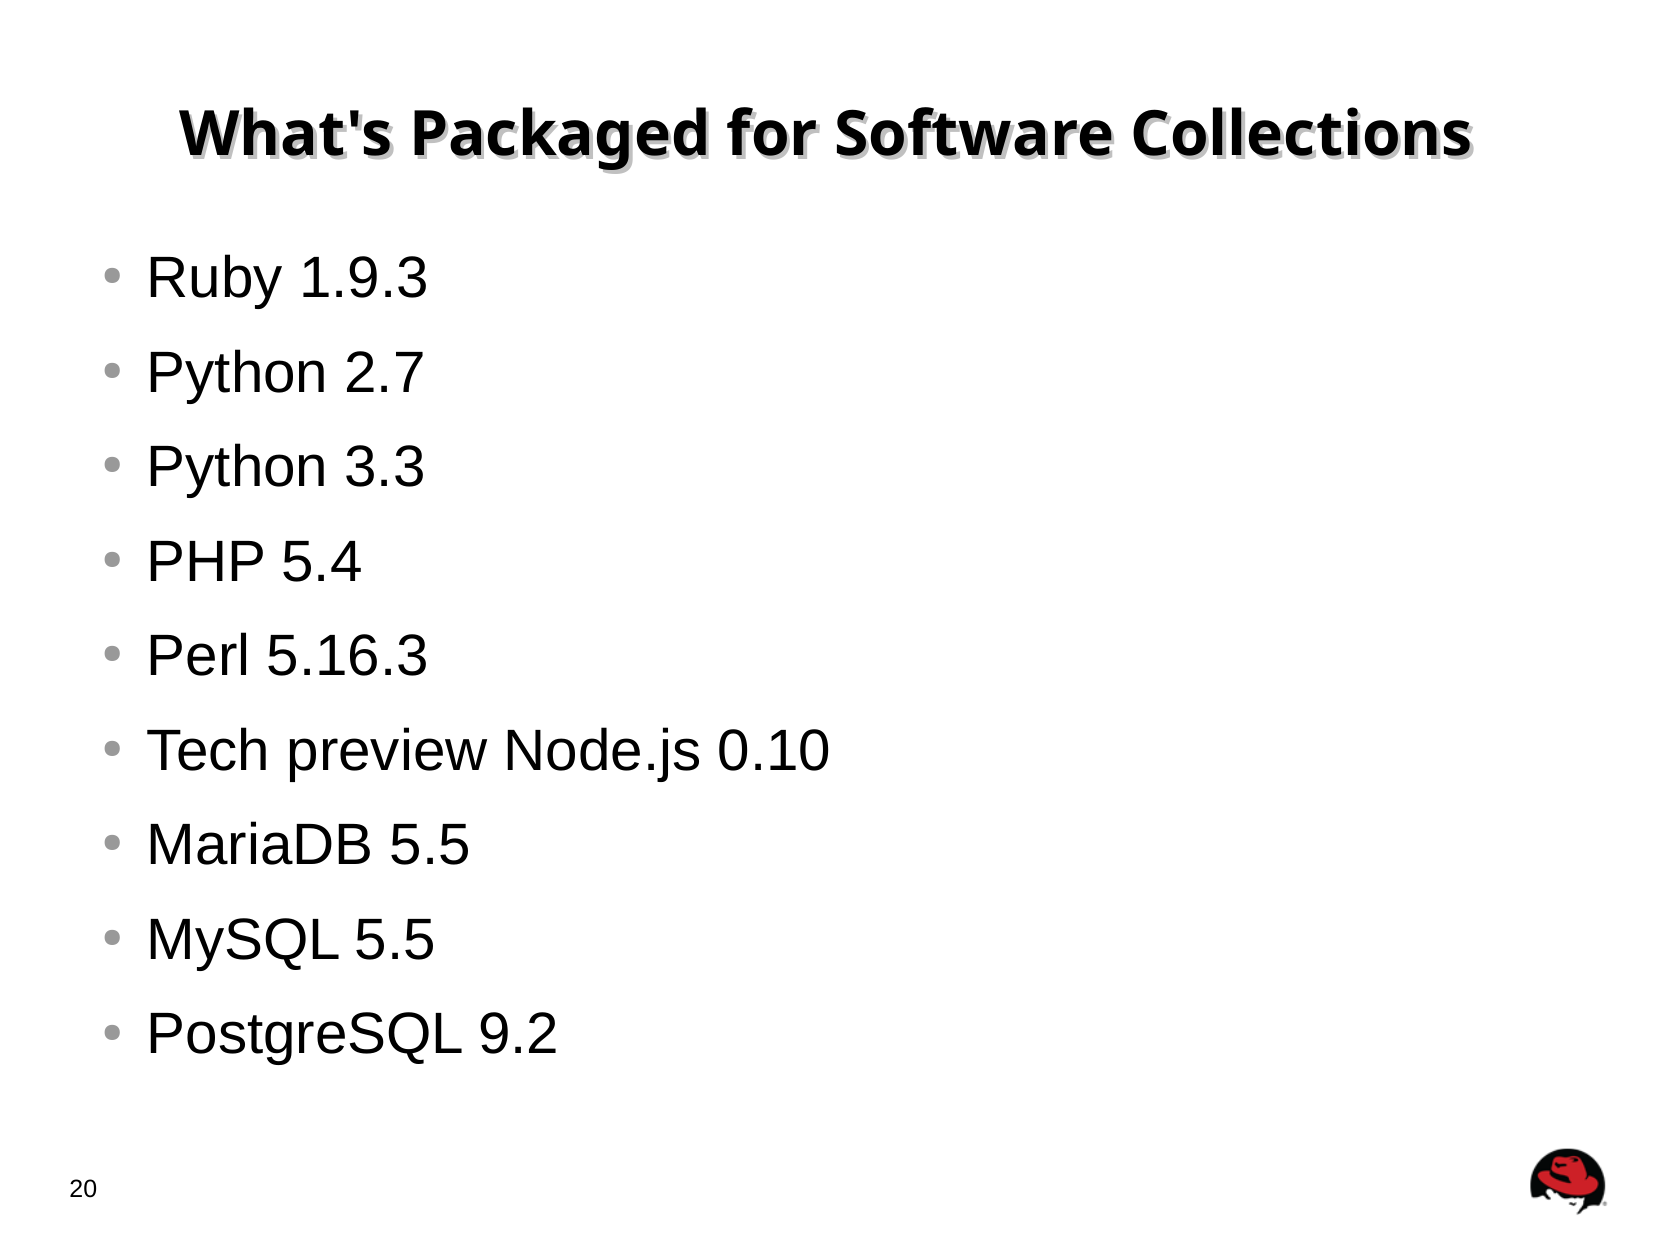

# What's Packaged for Software Collections
Ruby 1.9.3
Python 2.7
Python 3.3
PHP 5.4
Perl 5.16.3
Tech preview Node.js 0.10
MariaDB 5.5
MySQL 5.5
PostgreSQL 9.2